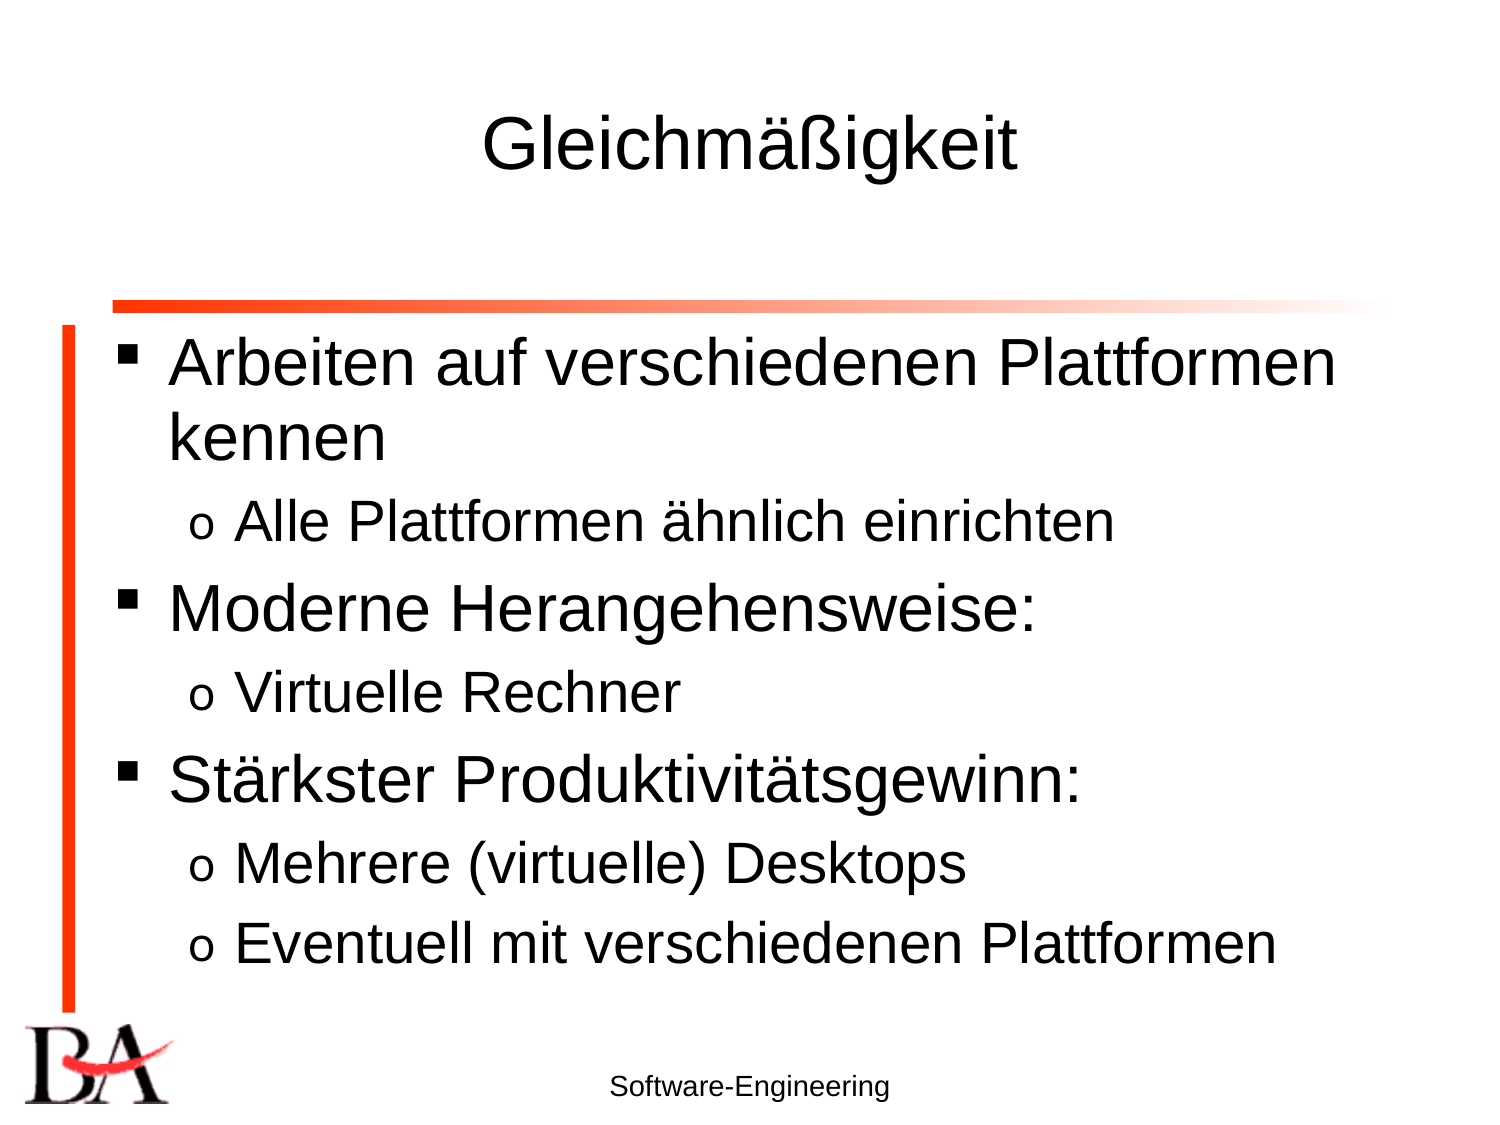

# Gleichmäßigkeit
Arbeiten auf verschiedenen Plattformen kennen
Alle Plattformen ähnlich einrichten
Moderne Herangehensweise:
Virtuelle Rechner
Stärkster Produktivitätsgewinn:
Mehrere (virtuelle) Desktops
Eventuell mit verschiedenen Plattformen